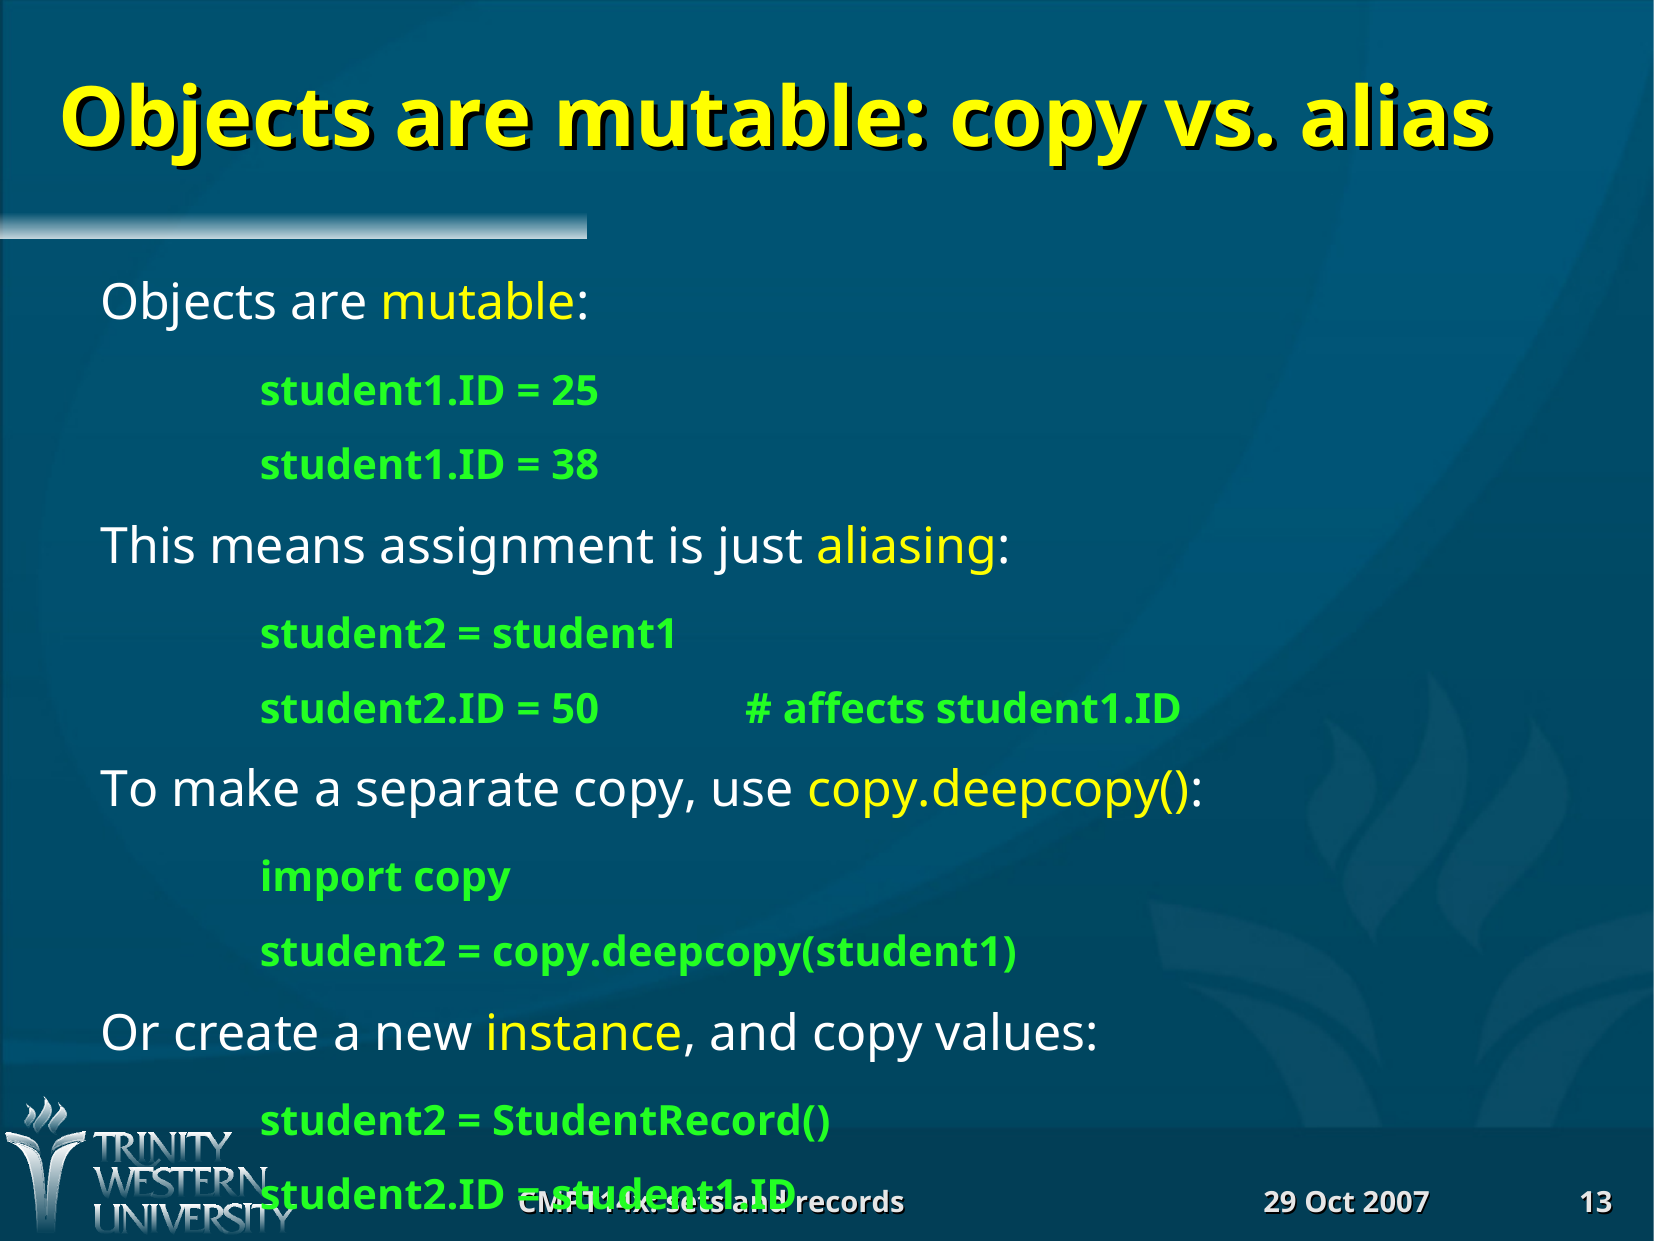

# Objects are mutable: copy vs. alias
Objects are mutable:
student1.ID = 25
student1.ID = 38
This means assignment is just aliasing:
student2 = student1
student2.ID = 50		# affects student1.ID
To make a separate copy, use copy.deepcopy():
import copy
student2 = copy.deepcopy(student1)
Or create a new instance, and copy values:
student2 = StudentRecord()
student2.ID = student1.ID
CMPT14x: sets and records
29 Oct 2007
13